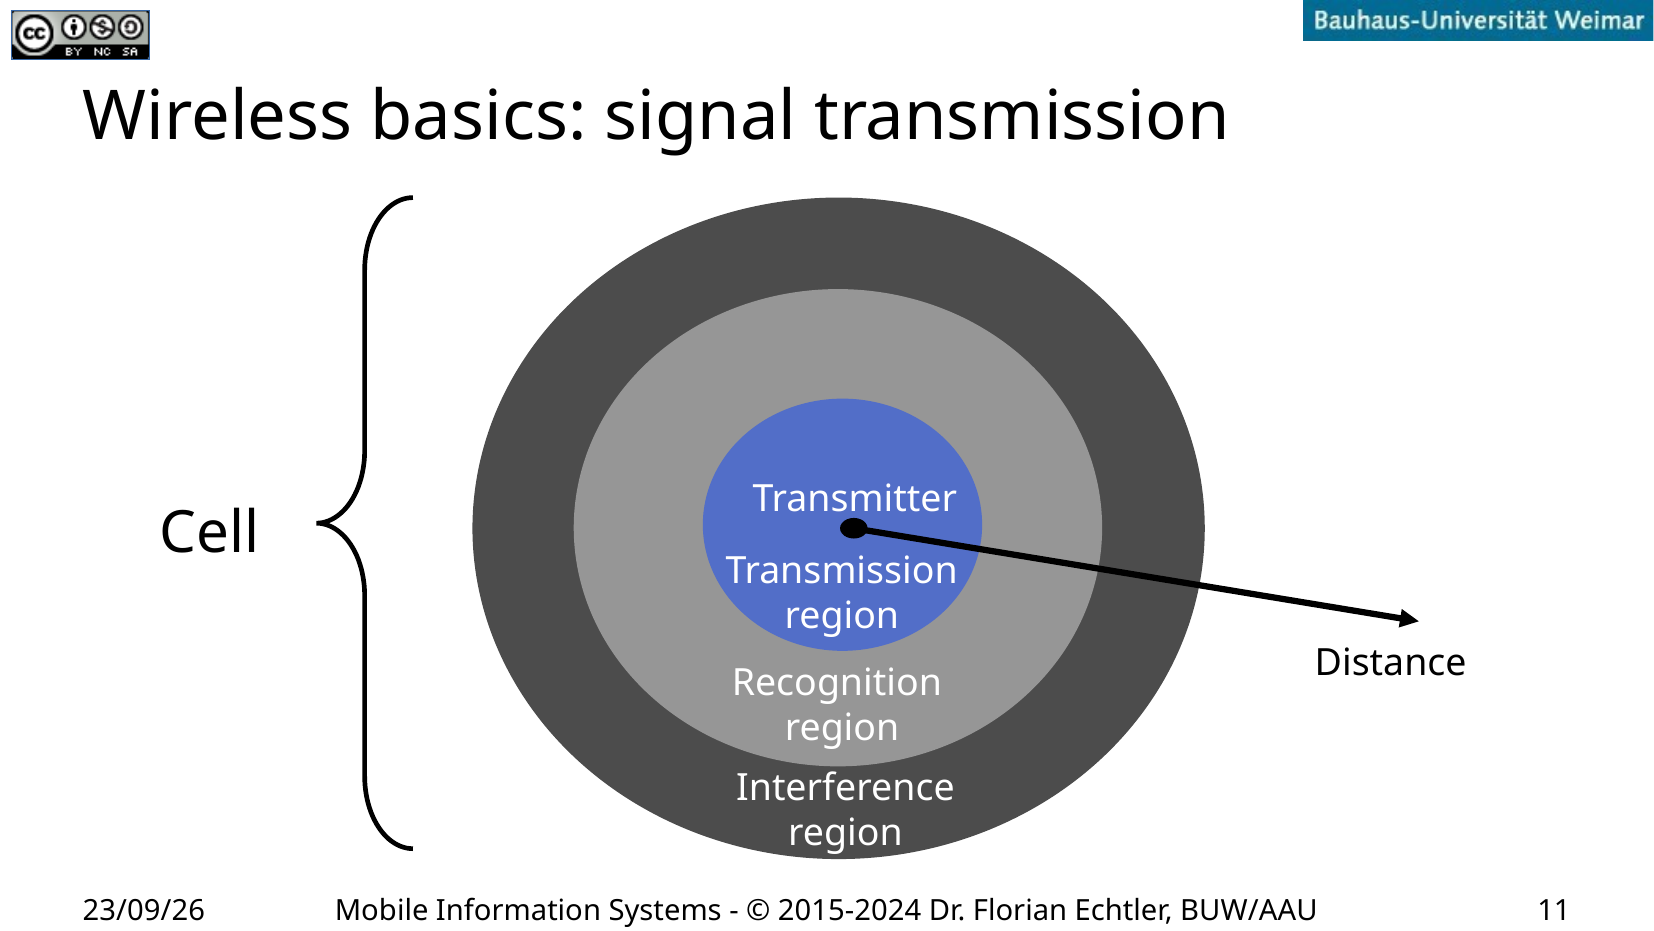

# Wireless basics: signal transmission
Transmitter
Cell
Transmission
region
Distance
Recognition
region
Interference
region
Mobile Information Systems - © 2015-2024 Dr. Florian Echtler, BUW/AAU
11